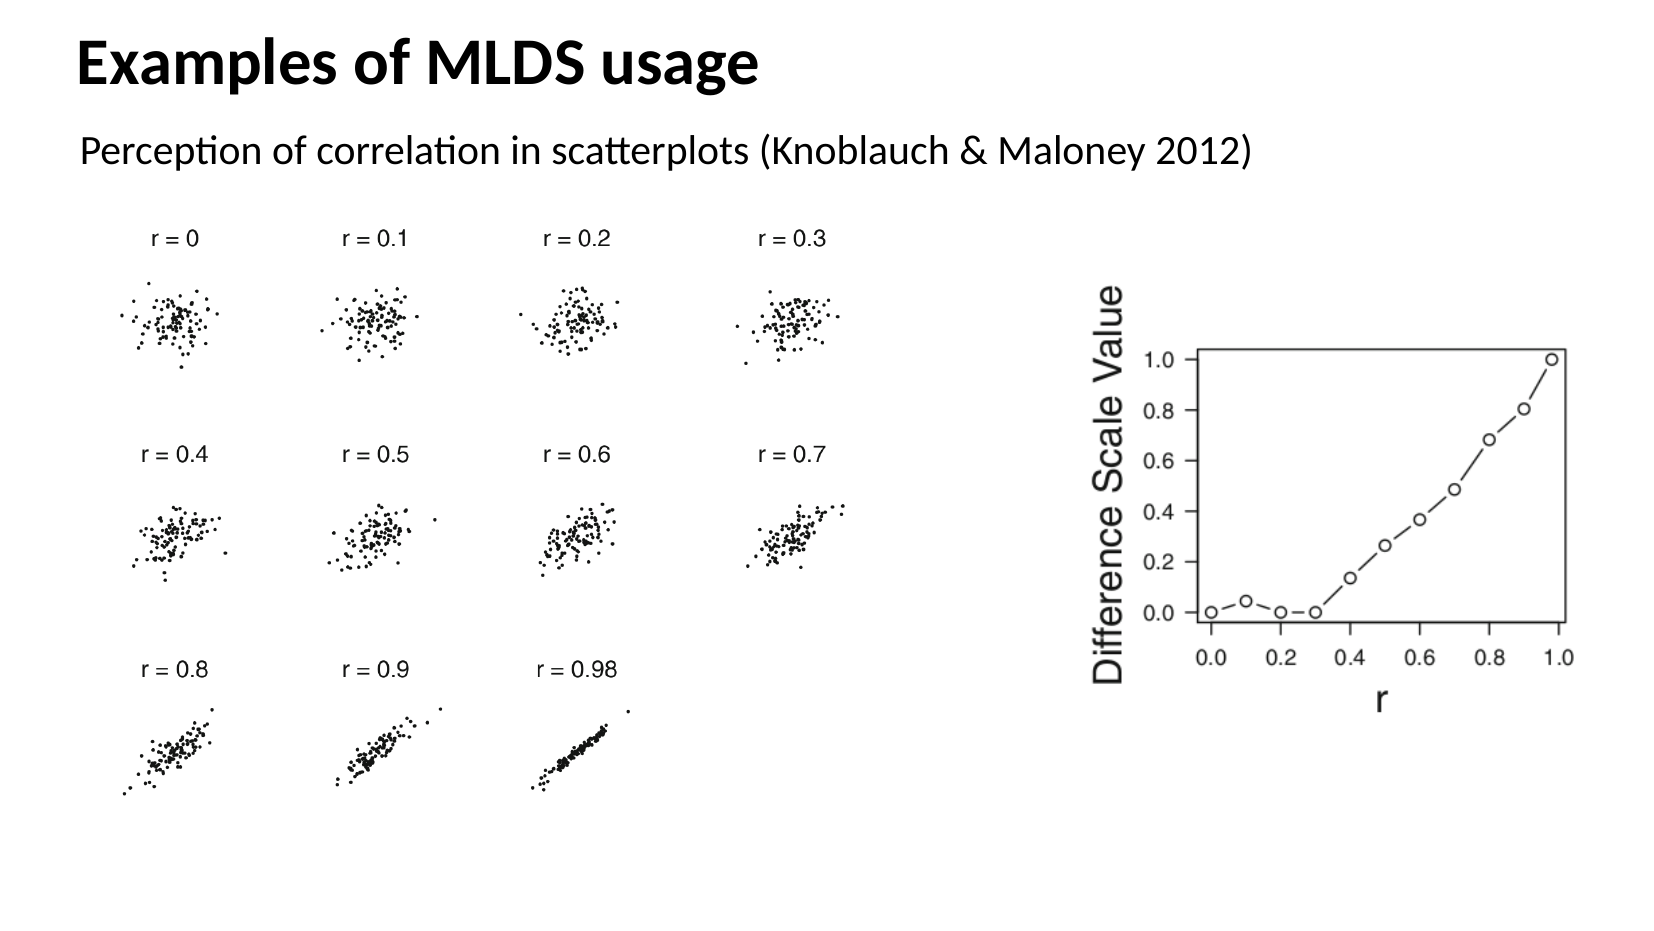

# Examples of MLDS usage
Perception of correlation in scatterplots (Knoblauch & Maloney 2012)